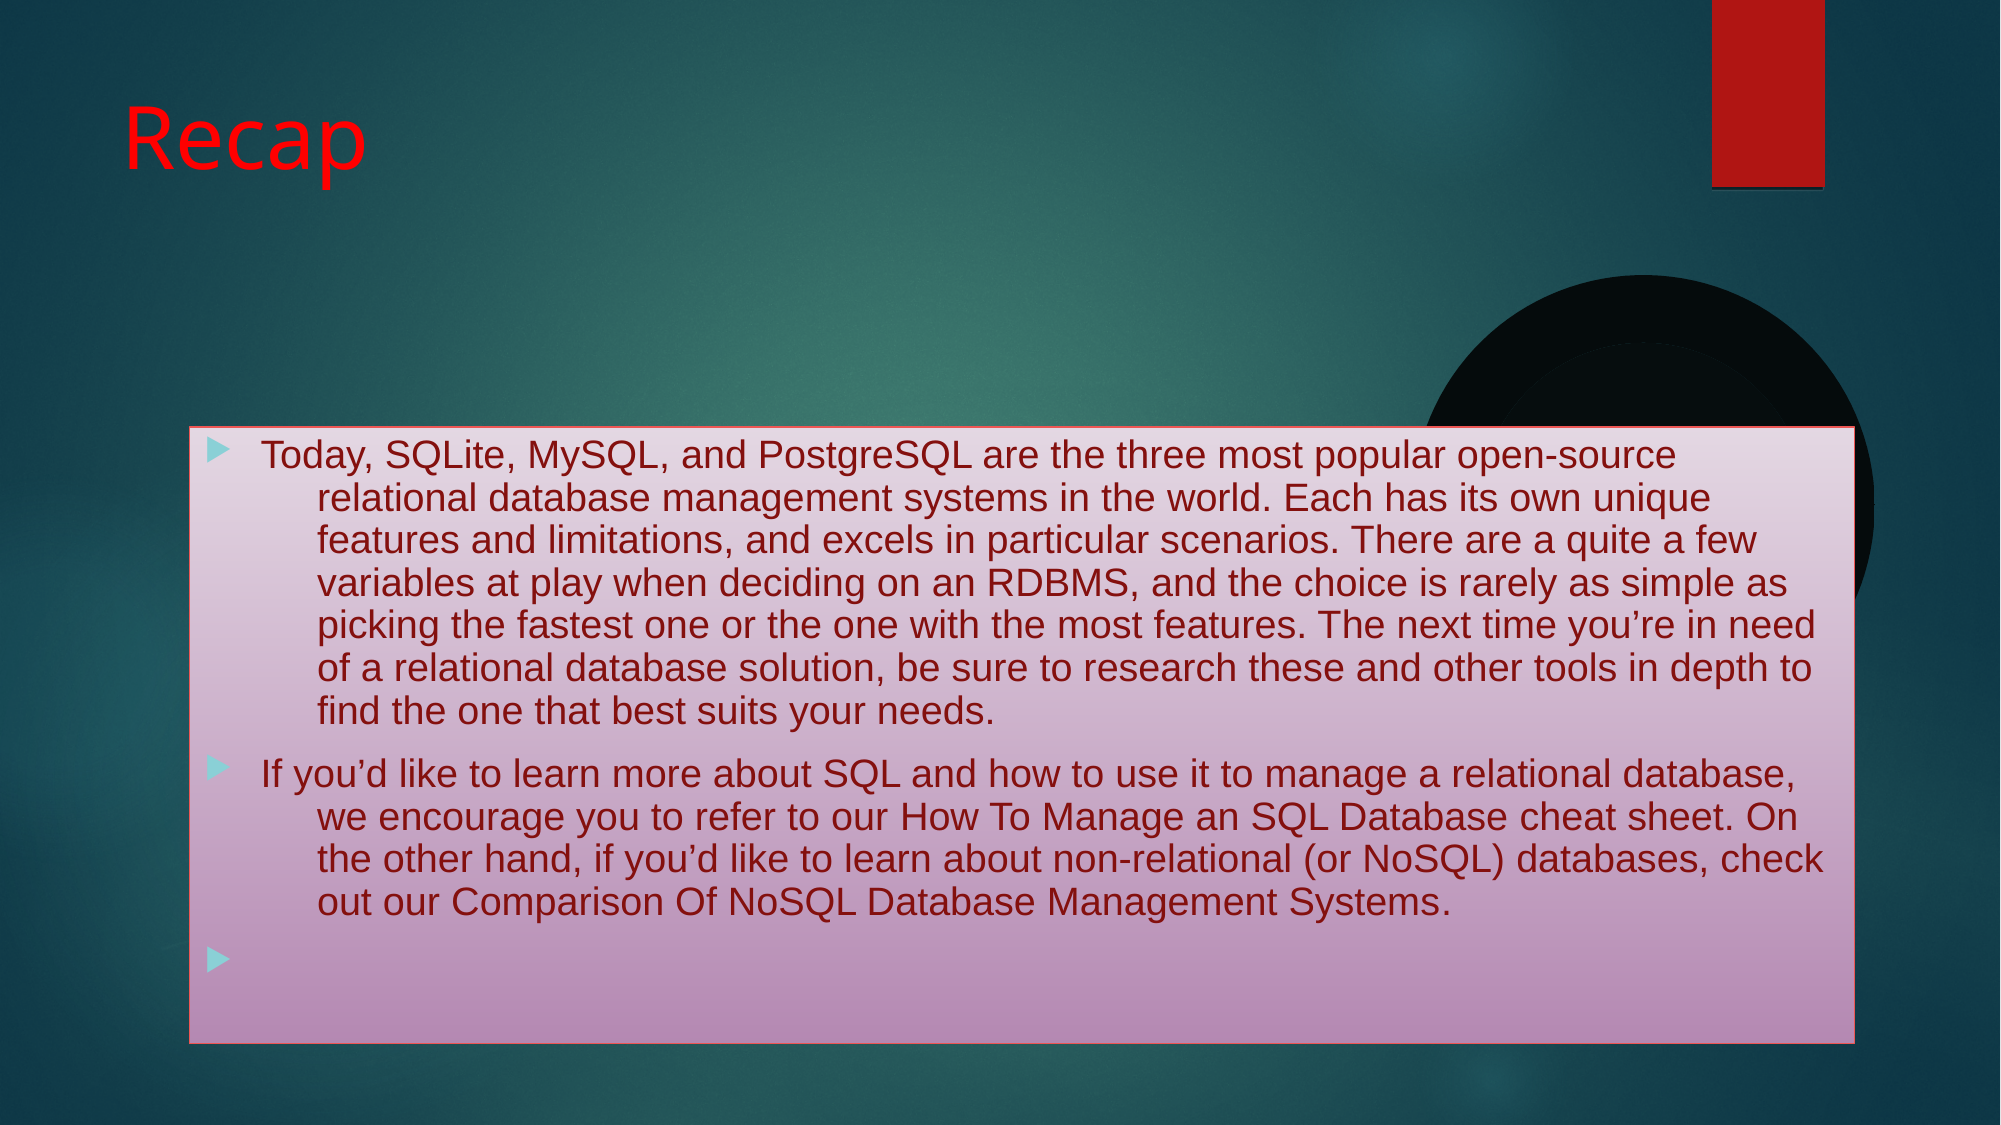

# Recap
Today, SQLite, MySQL, and PostgreSQL are the three most popular open-source relational database management systems in the world. Each has its own unique features and limitations, and excels in particular scenarios. There are a quite a few variables at play when deciding on an RDBMS, and the choice is rarely as simple as picking the fastest one or the one with the most features. The next time you’re in need of a relational database solution, be sure to research these and other tools in depth to find the one that best suits your needs.
If you’d like to learn more about SQL and how to use it to manage a relational database, we encourage you to refer to our How To Manage an SQL Database cheat sheet. On the other hand, if you’d like to learn about non-relational (or NoSQL) databases, check out our Comparison Of NoSQL Database Management Systems.